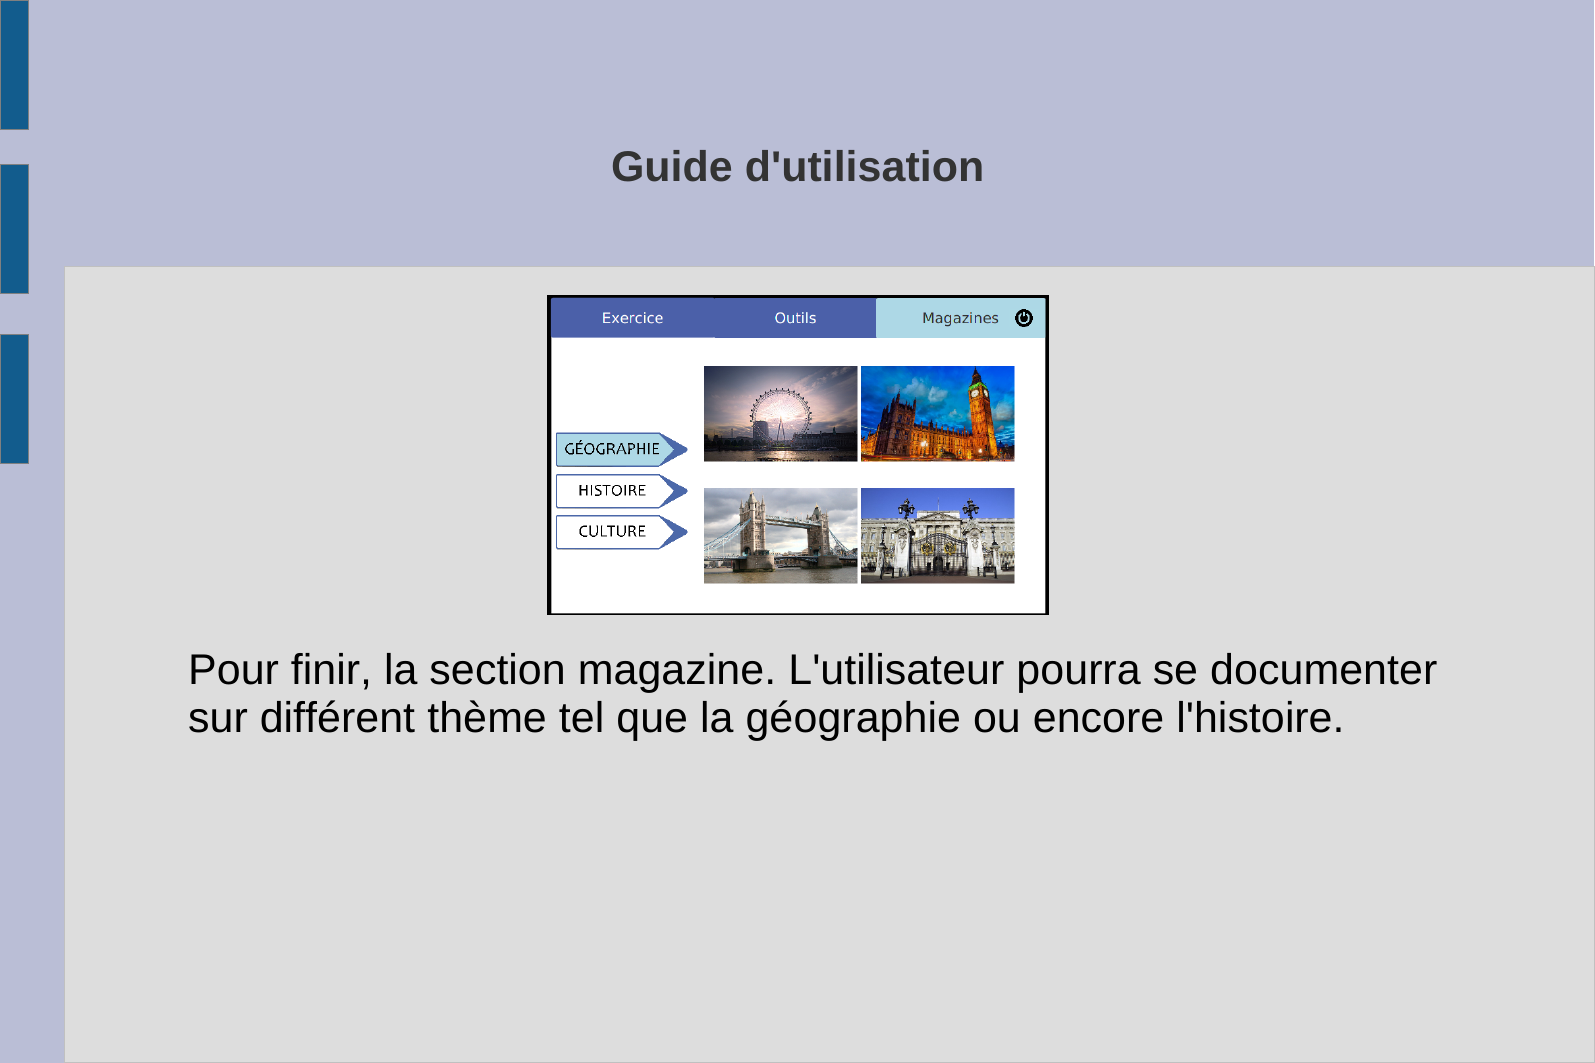

# Guide d'utilisation
Pour finir, la section magazine. L'utilisateur pourra se documenter sur différent thème tel que la géographie ou encore l'histoire.